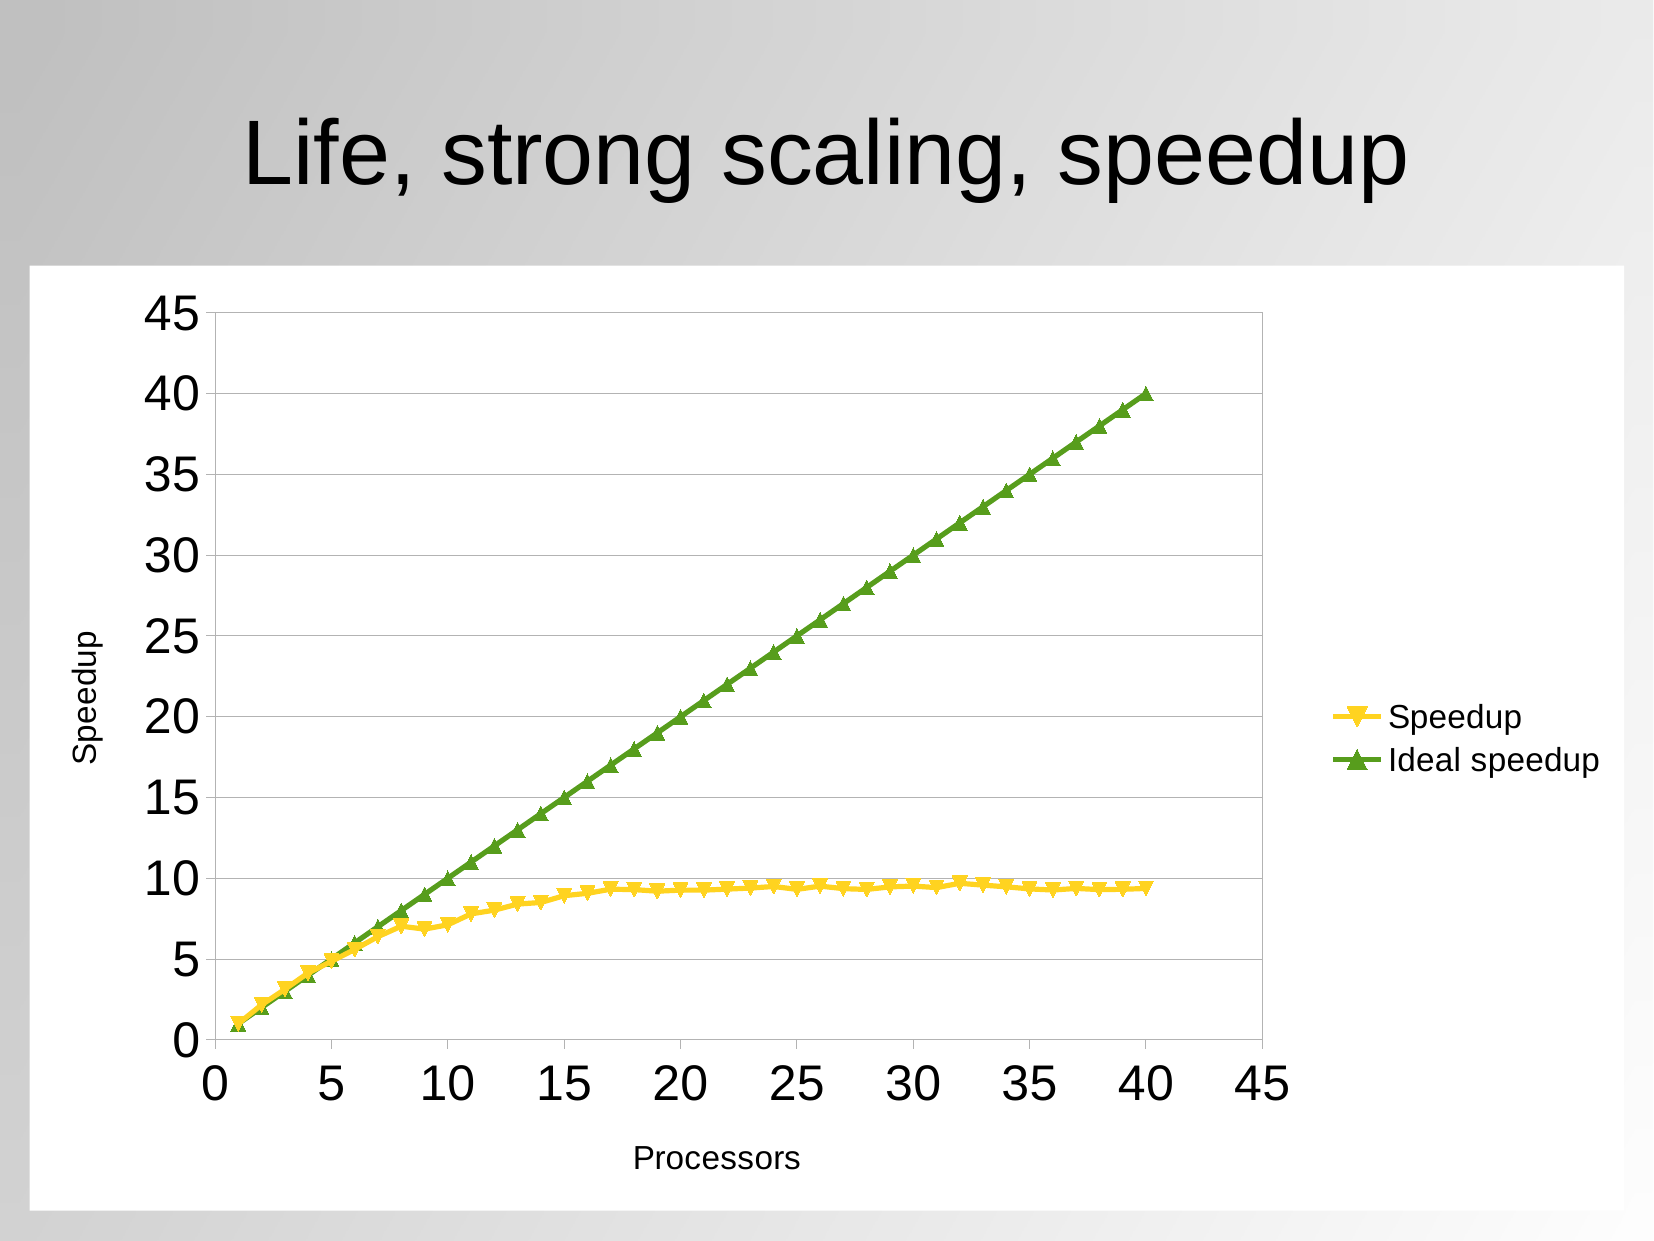

# Life, strong scaling, speedup
### Chart
| Category | Speedup | Ideal speedup |
|---|---|---|